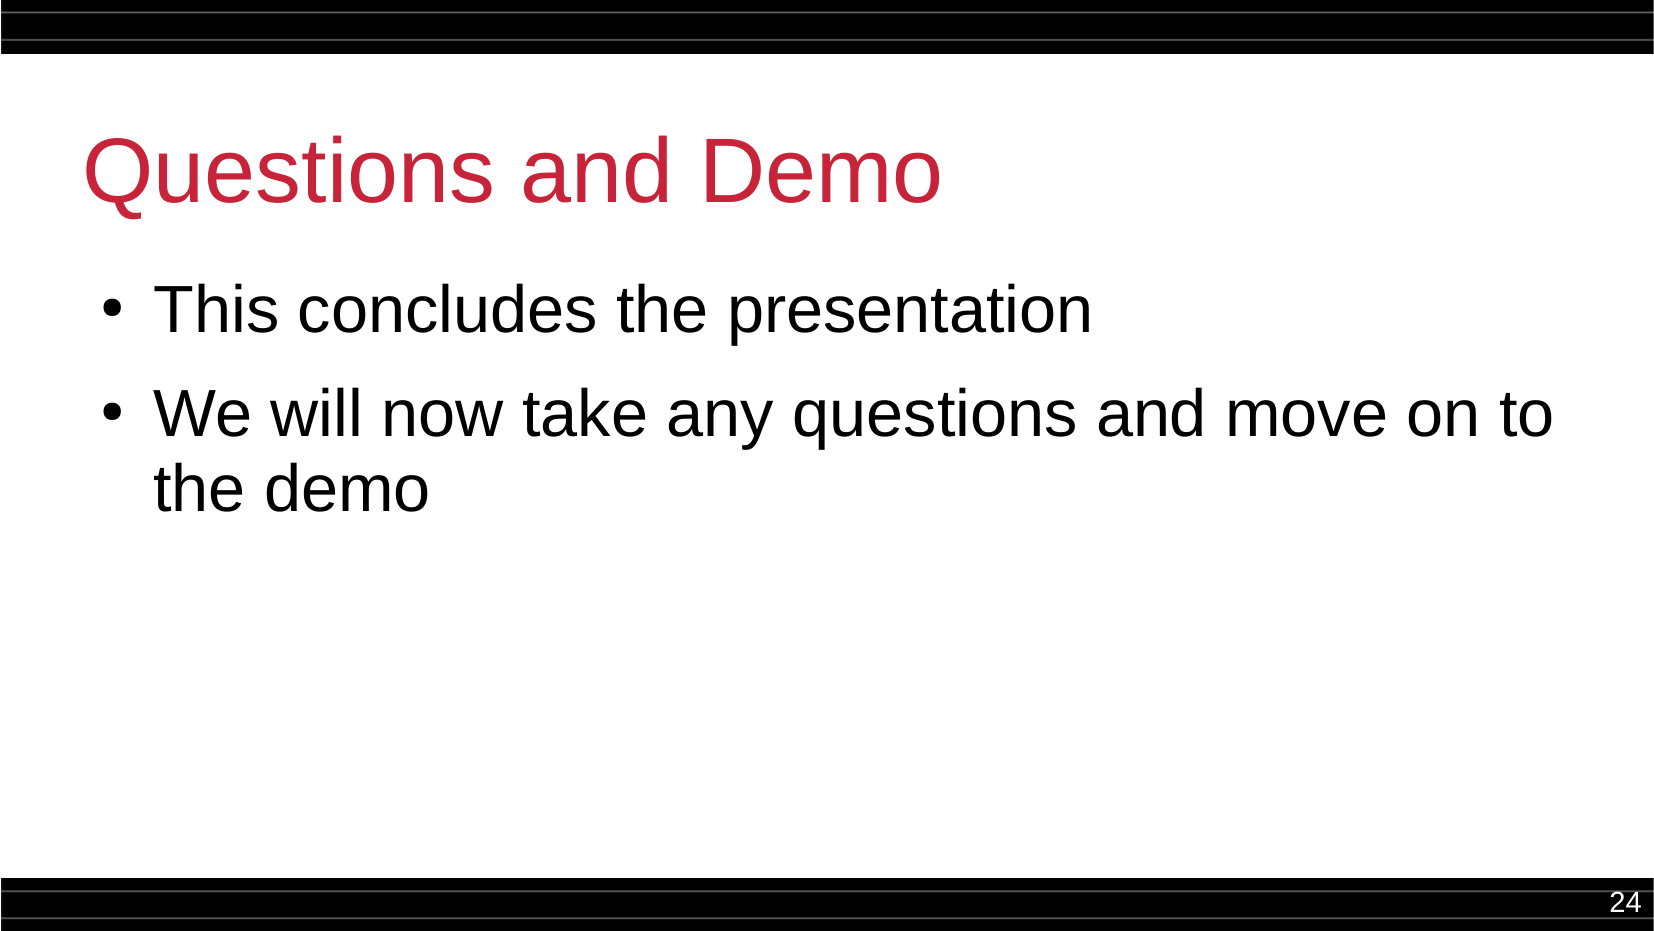

# Questions and Demo
This concludes the presentation
We will now take any questions and move on to the demo